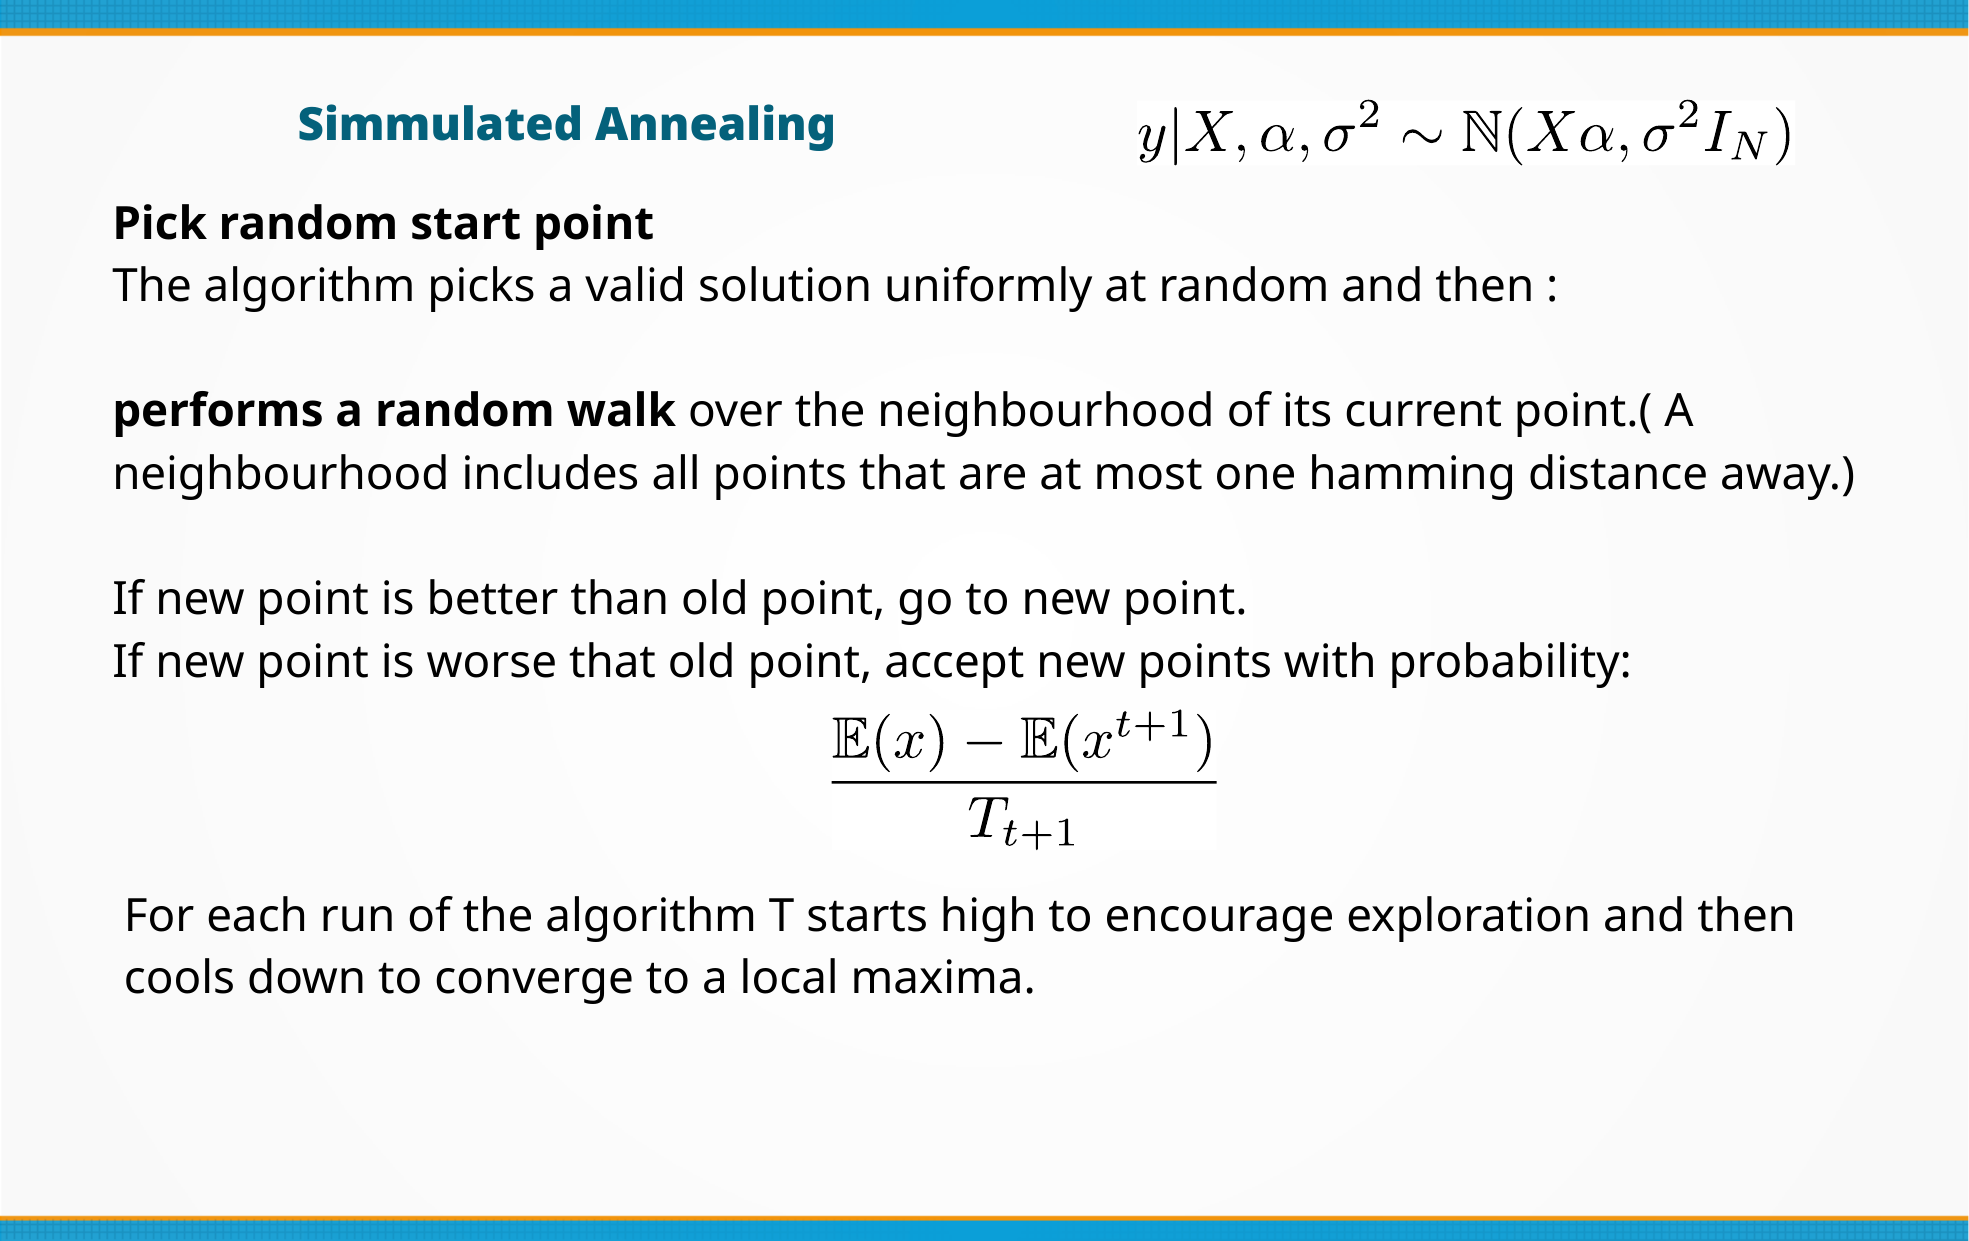

# Simmulated Annealing
Pick random start point
The algorithm picks a valid solution uniformly at random and then :
performs a random walk over the neighbourhood of its current point.( A neighbourhood includes all points that are at most one hamming distance away.)
If new point is better than old point, go to new point.
If new point is worse that old point, accept new points with probability:
For each run of the algorithm T starts high to encourage exploration and then cools down to converge to a local maxima.